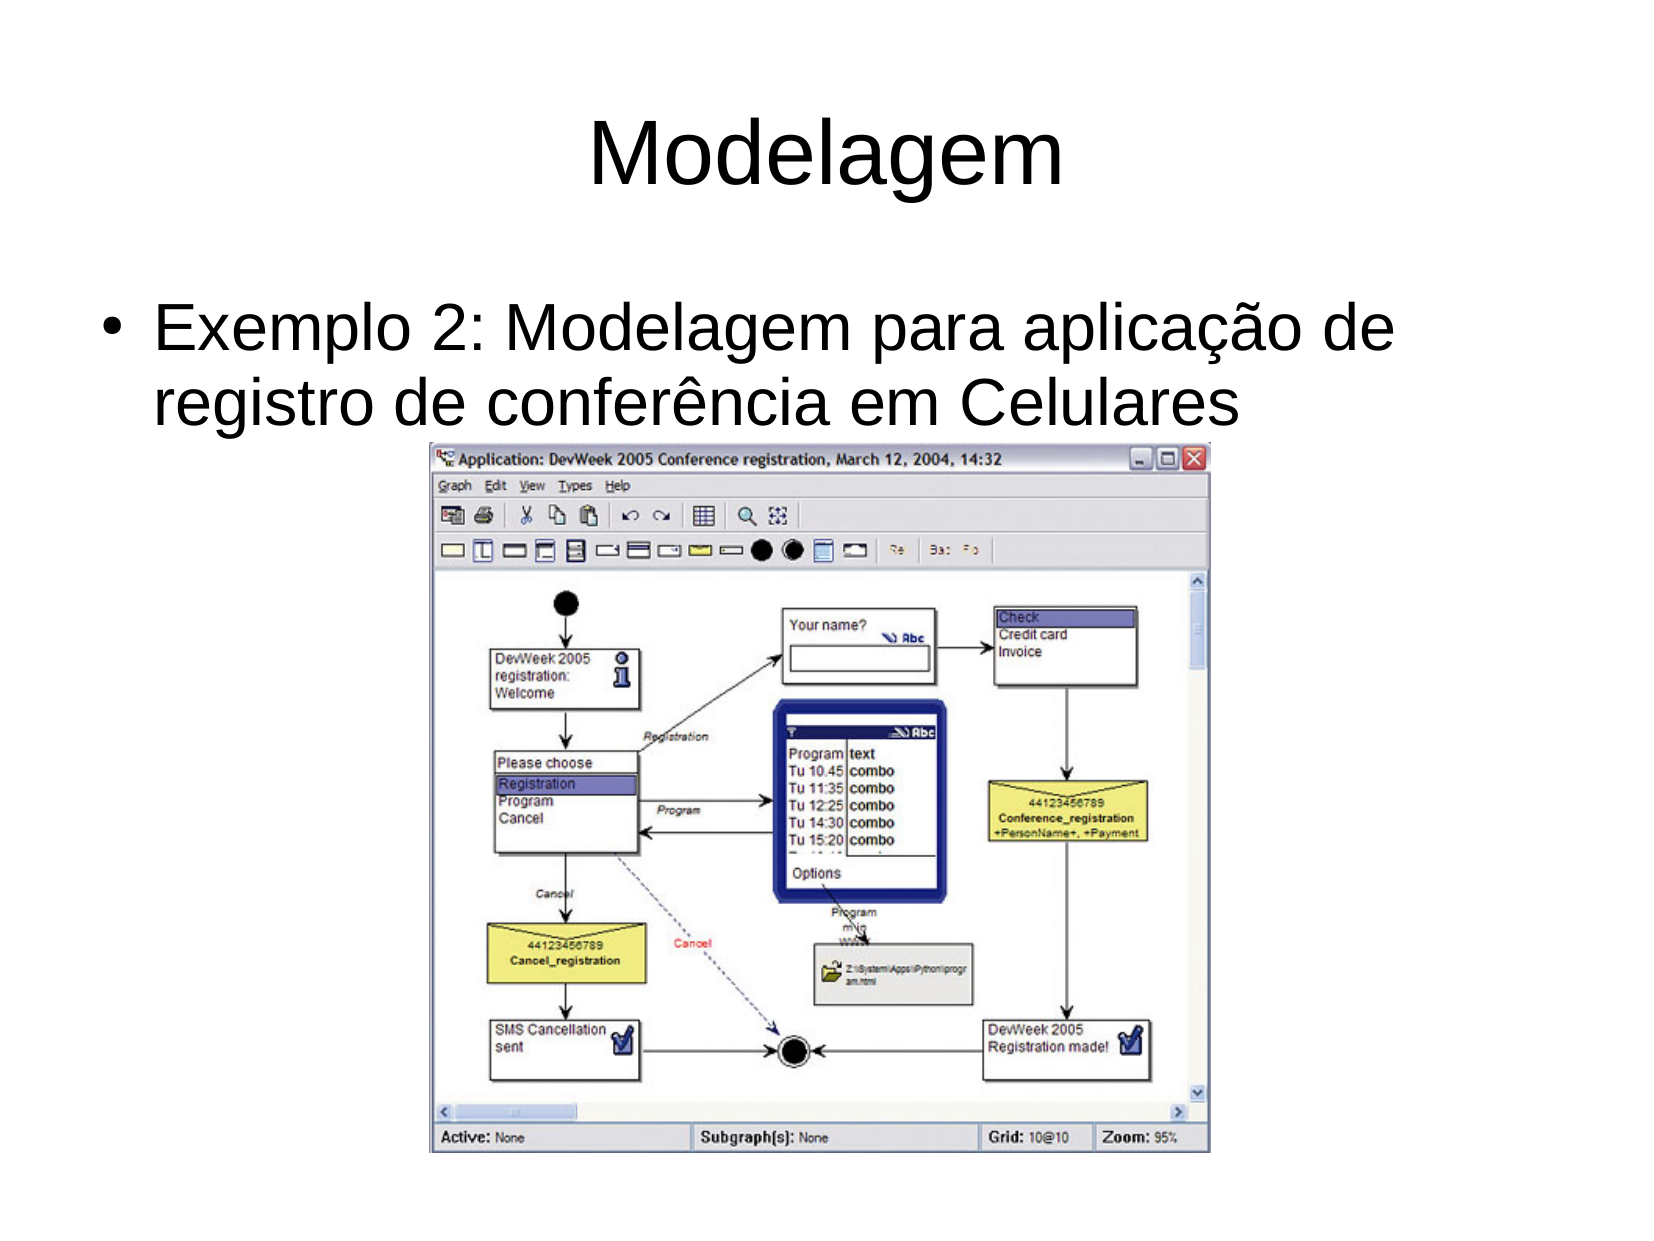

# Modelagem
Exemplo 2: Modelagem para aplicação de registro de conferência em Celulares